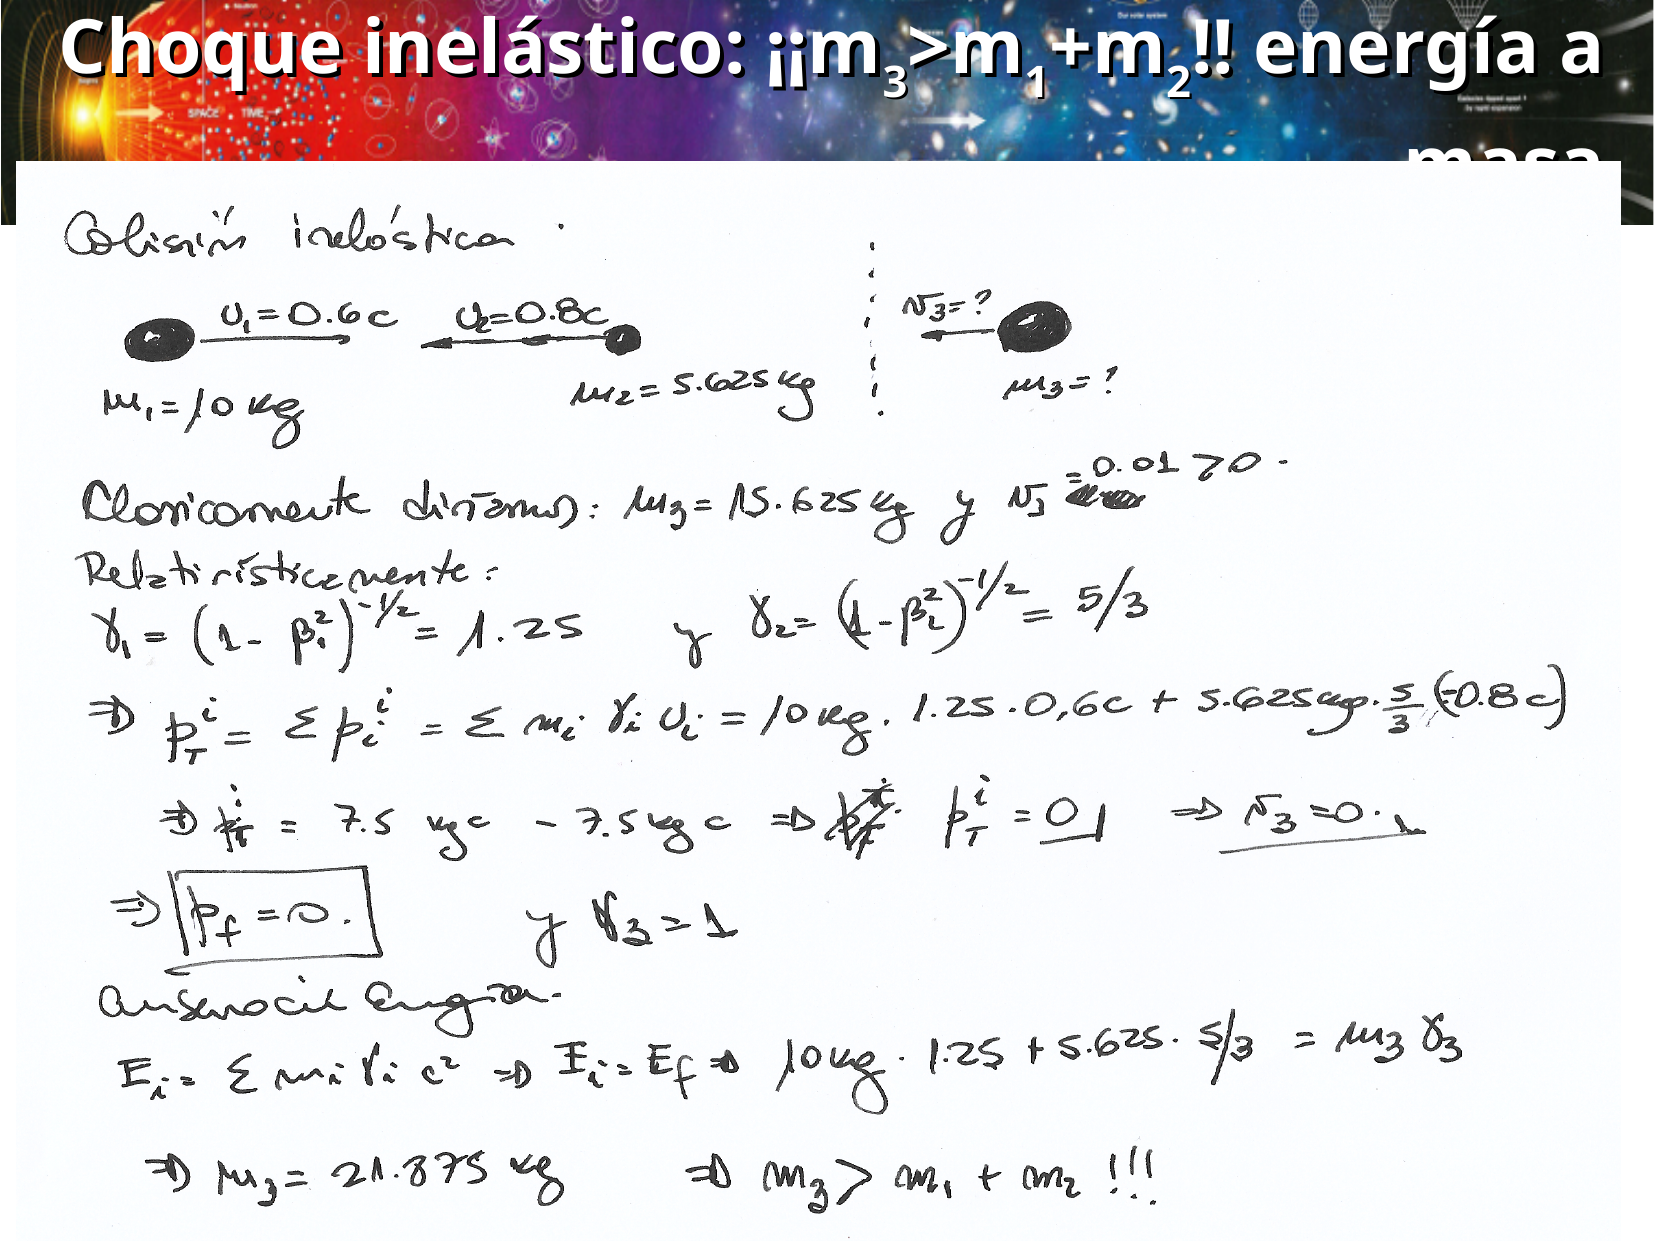

# Choque inelástico: ¡¡m3>m1+m2!! energía a masa
Sep 05, 2018
Asorey IPAC 2018 U01C03 03/16
25